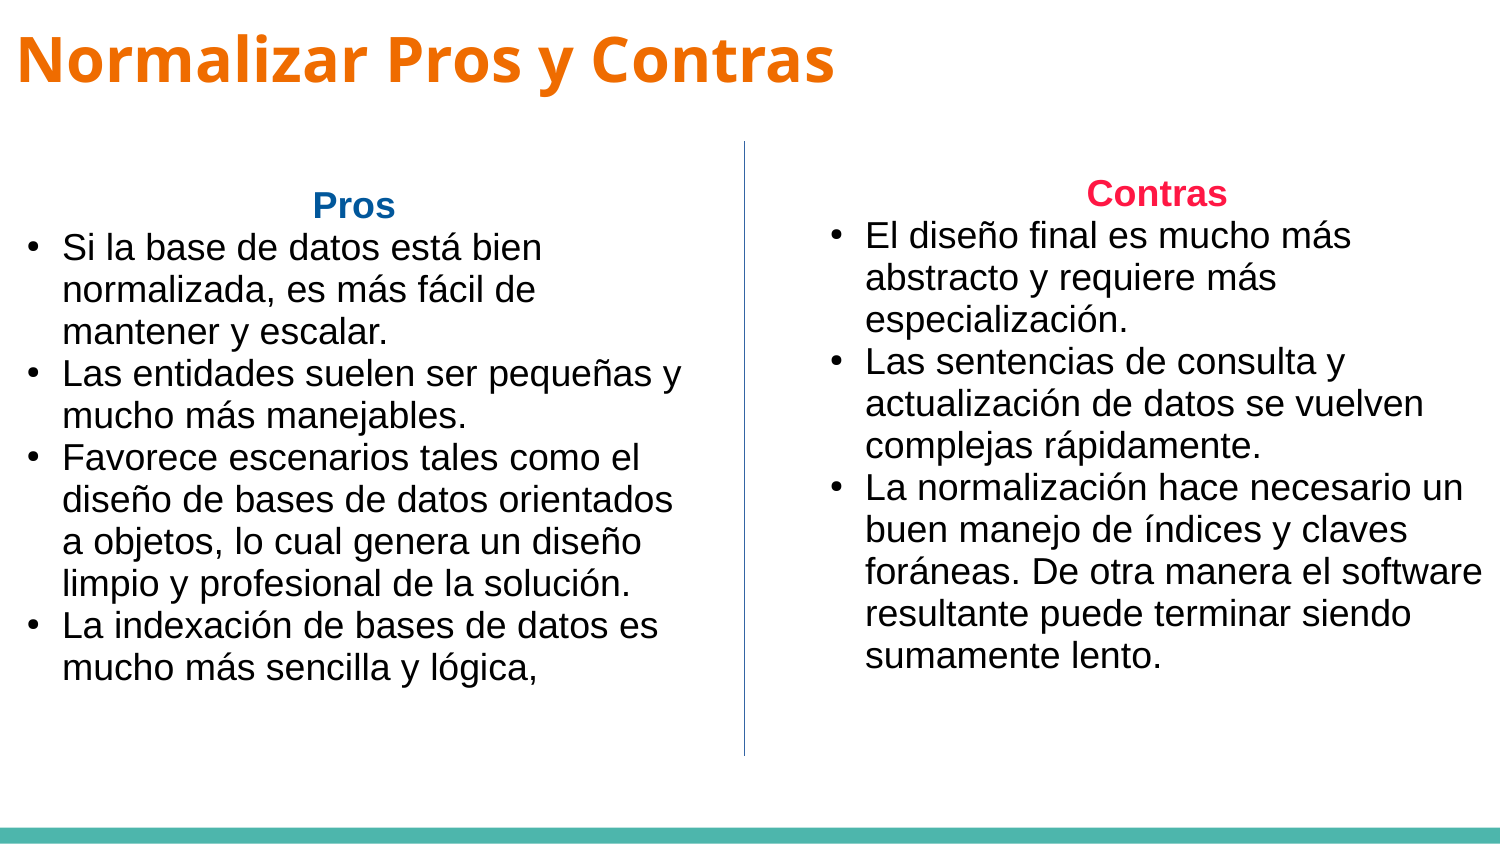

# Normalizar Pros y Contras
Contras
El diseño final es mucho más abstracto y requiere más especialización.
Las sentencias de consulta y actualización de datos se vuelven complejas rápidamente.
La normalización hace necesario un buen manejo de índices y claves foráneas. De otra manera el software resultante puede terminar siendo sumamente lento.
Pros
Si la base de datos está bien normalizada, es más fácil de mantener y escalar.
Las entidades suelen ser pequeñas y mucho más manejables.
Favorece escenarios tales como el diseño de bases de datos orientados a objetos, lo cual genera un diseño limpio y profesional de la solución.
La indexación de bases de datos es mucho más sencilla y lógica,